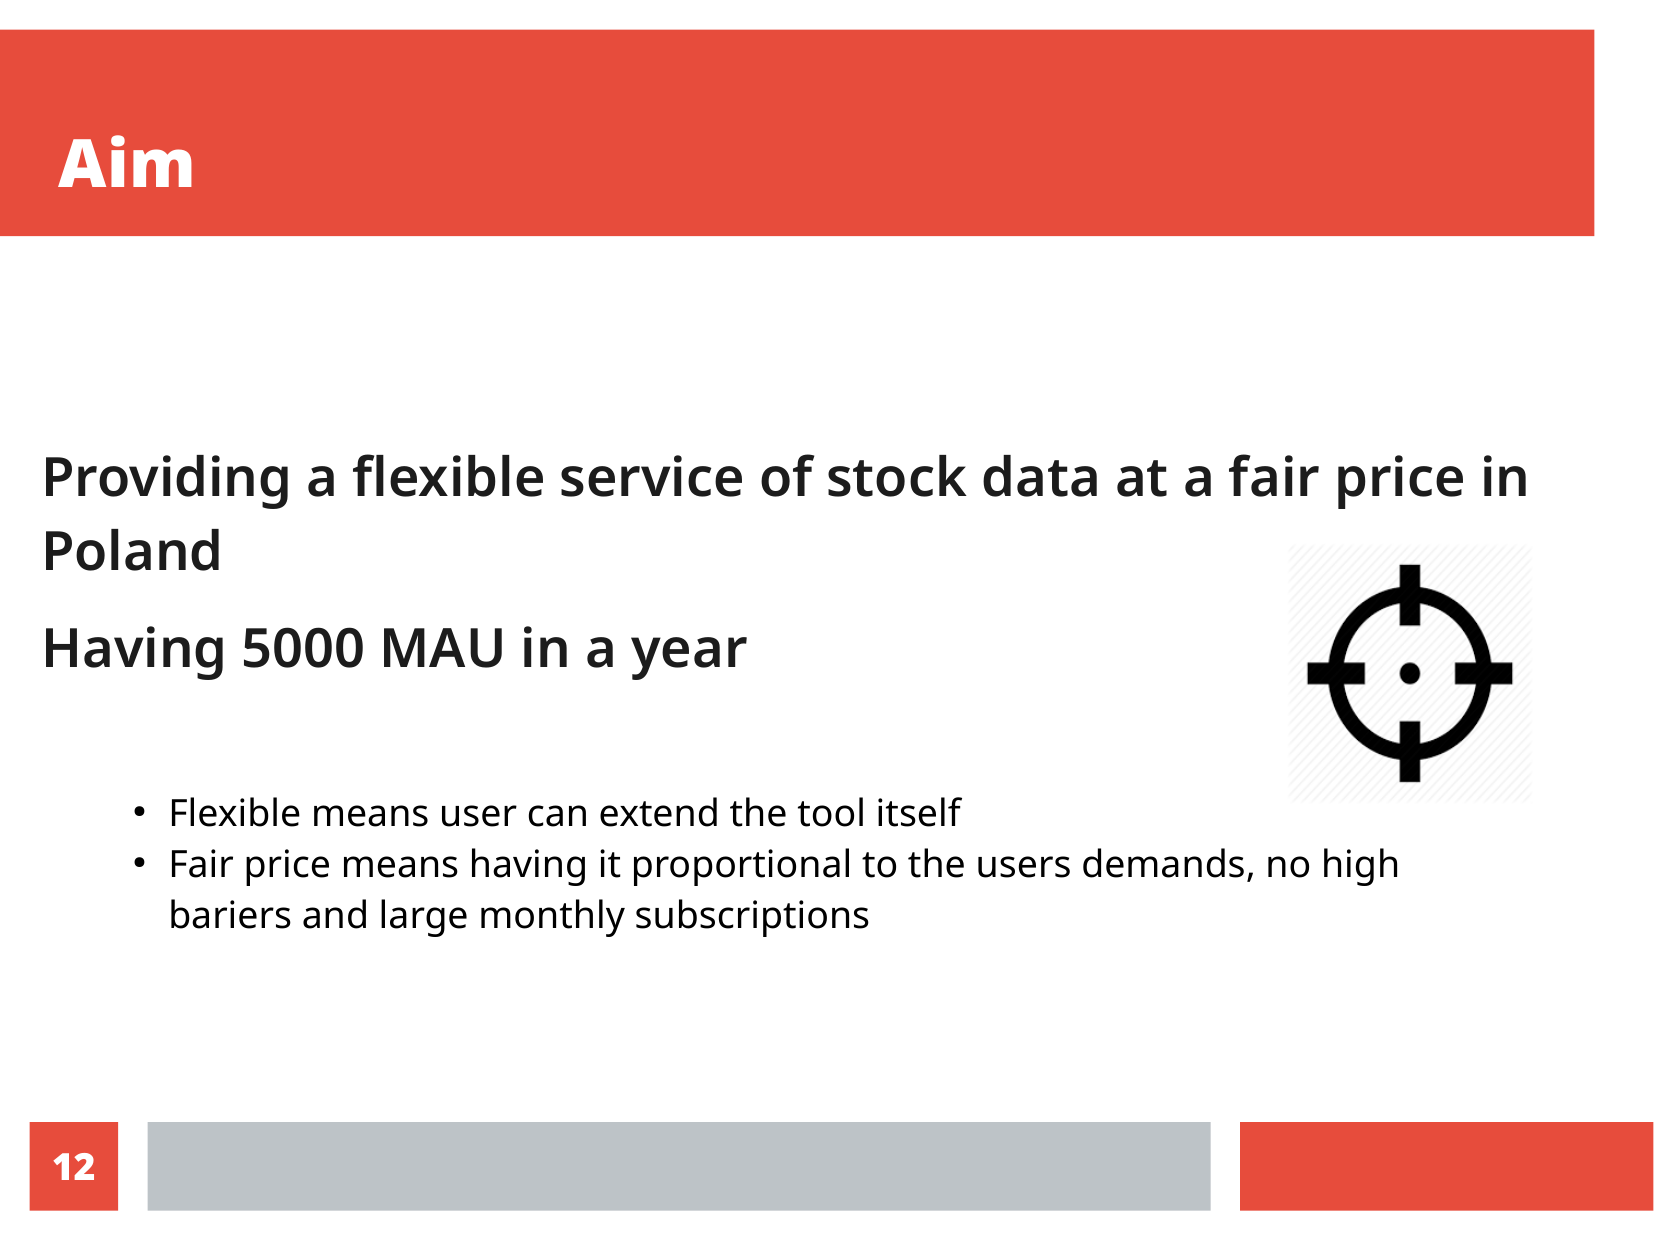

# Aim
Providing a flexible service of stock data at a fair price in Poland
Having 5000 MAU in a year
Flexible means user can extend the tool itself
Fair price means having it proportional to the users demands, no high bariers and large monthly subscriptions
12